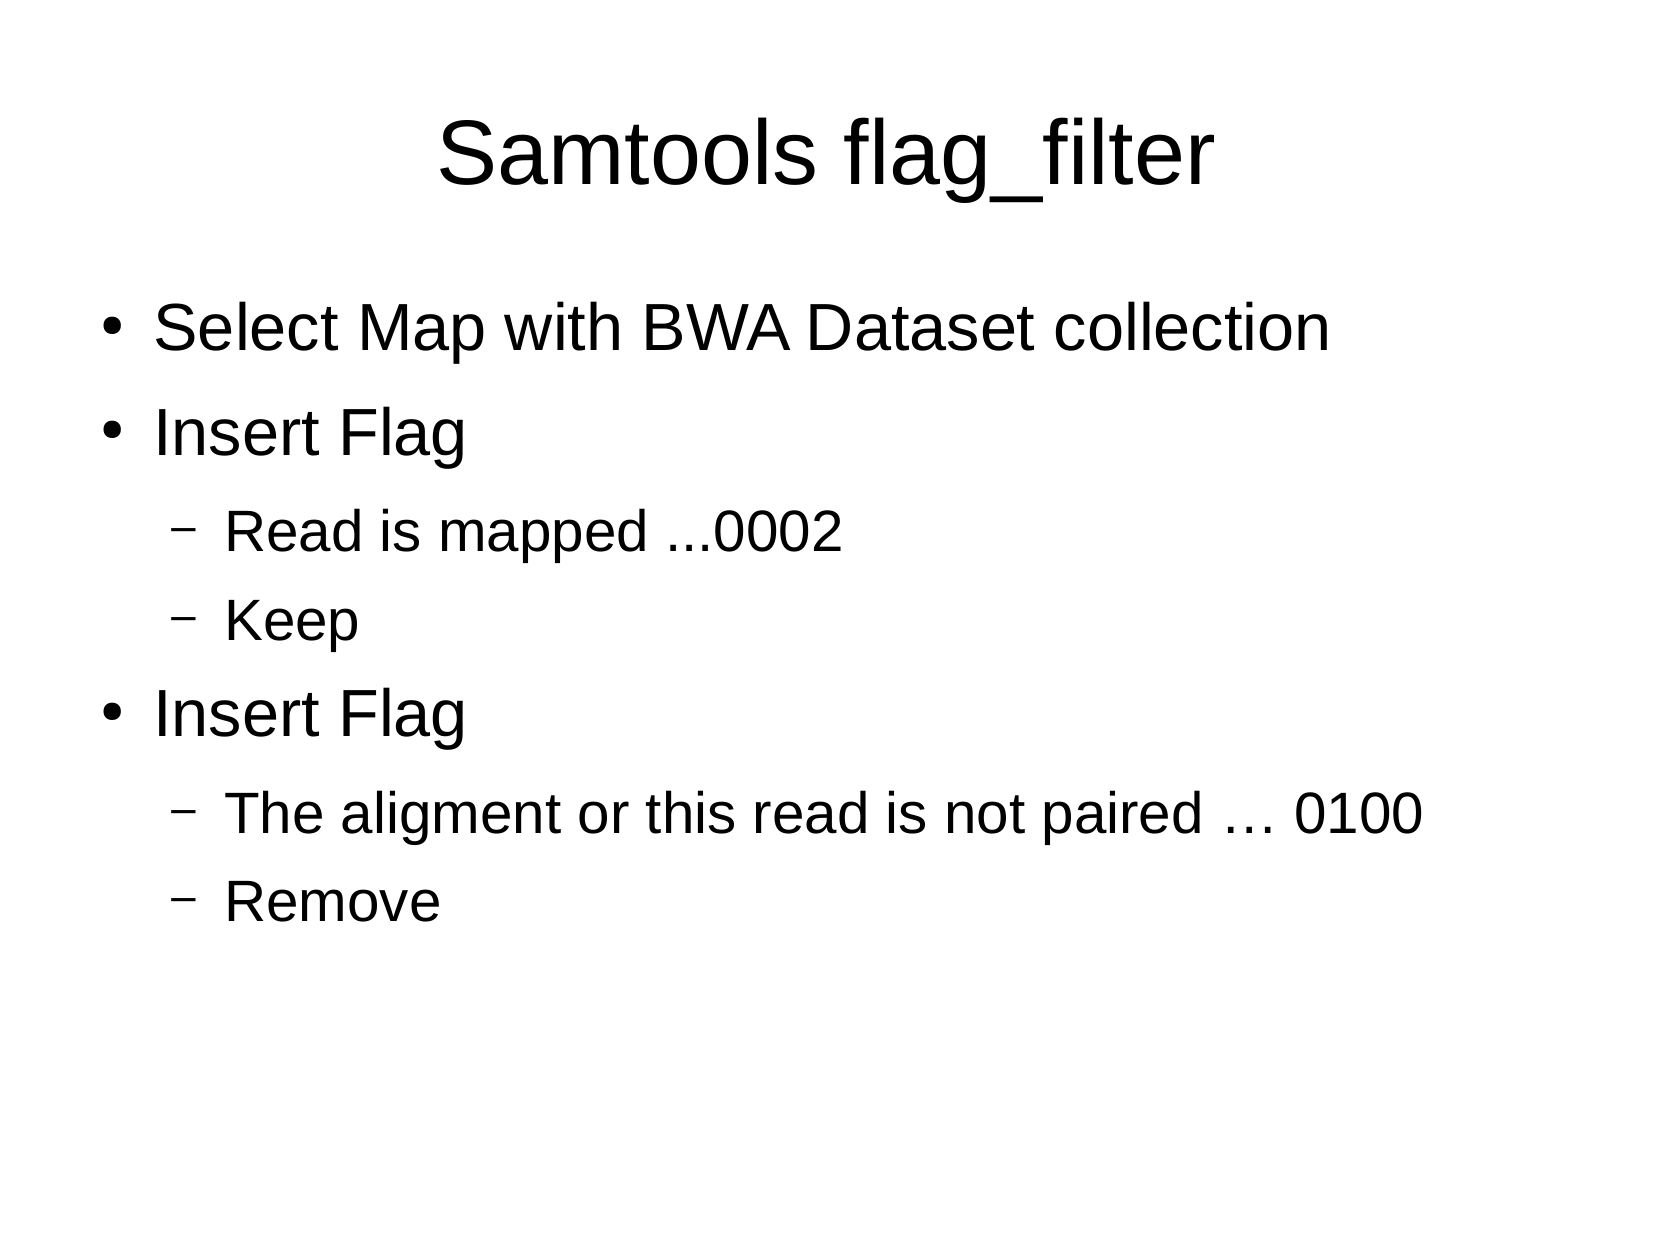

# Samtools flag_filter
Select Map with BWA Dataset collection
Insert Flag
Read is mapped ...0002
Keep
Insert Flag
The aligment or this read is not paired … 0100
Remove